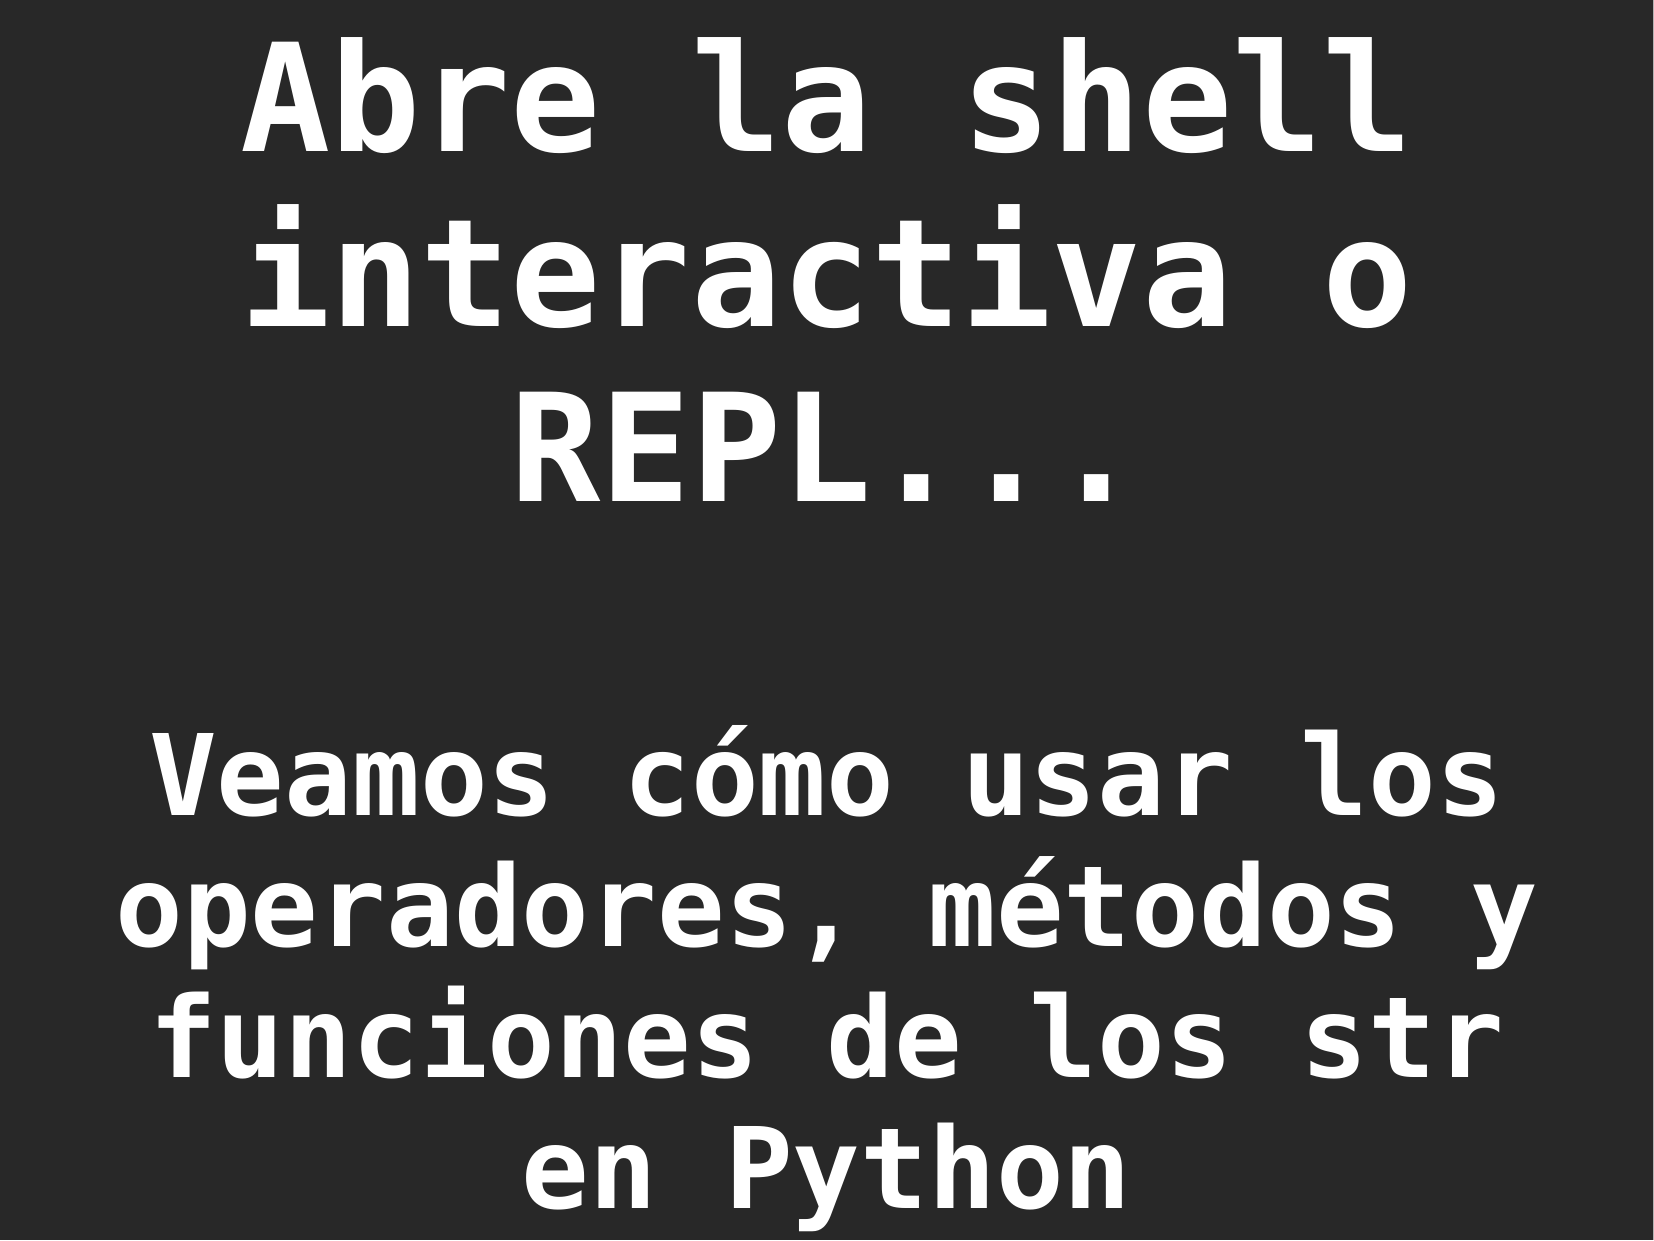

# Abre la shell interactiva o REPL...
Veamos cómo usar los operadores, métodos y funciones de los str en Python